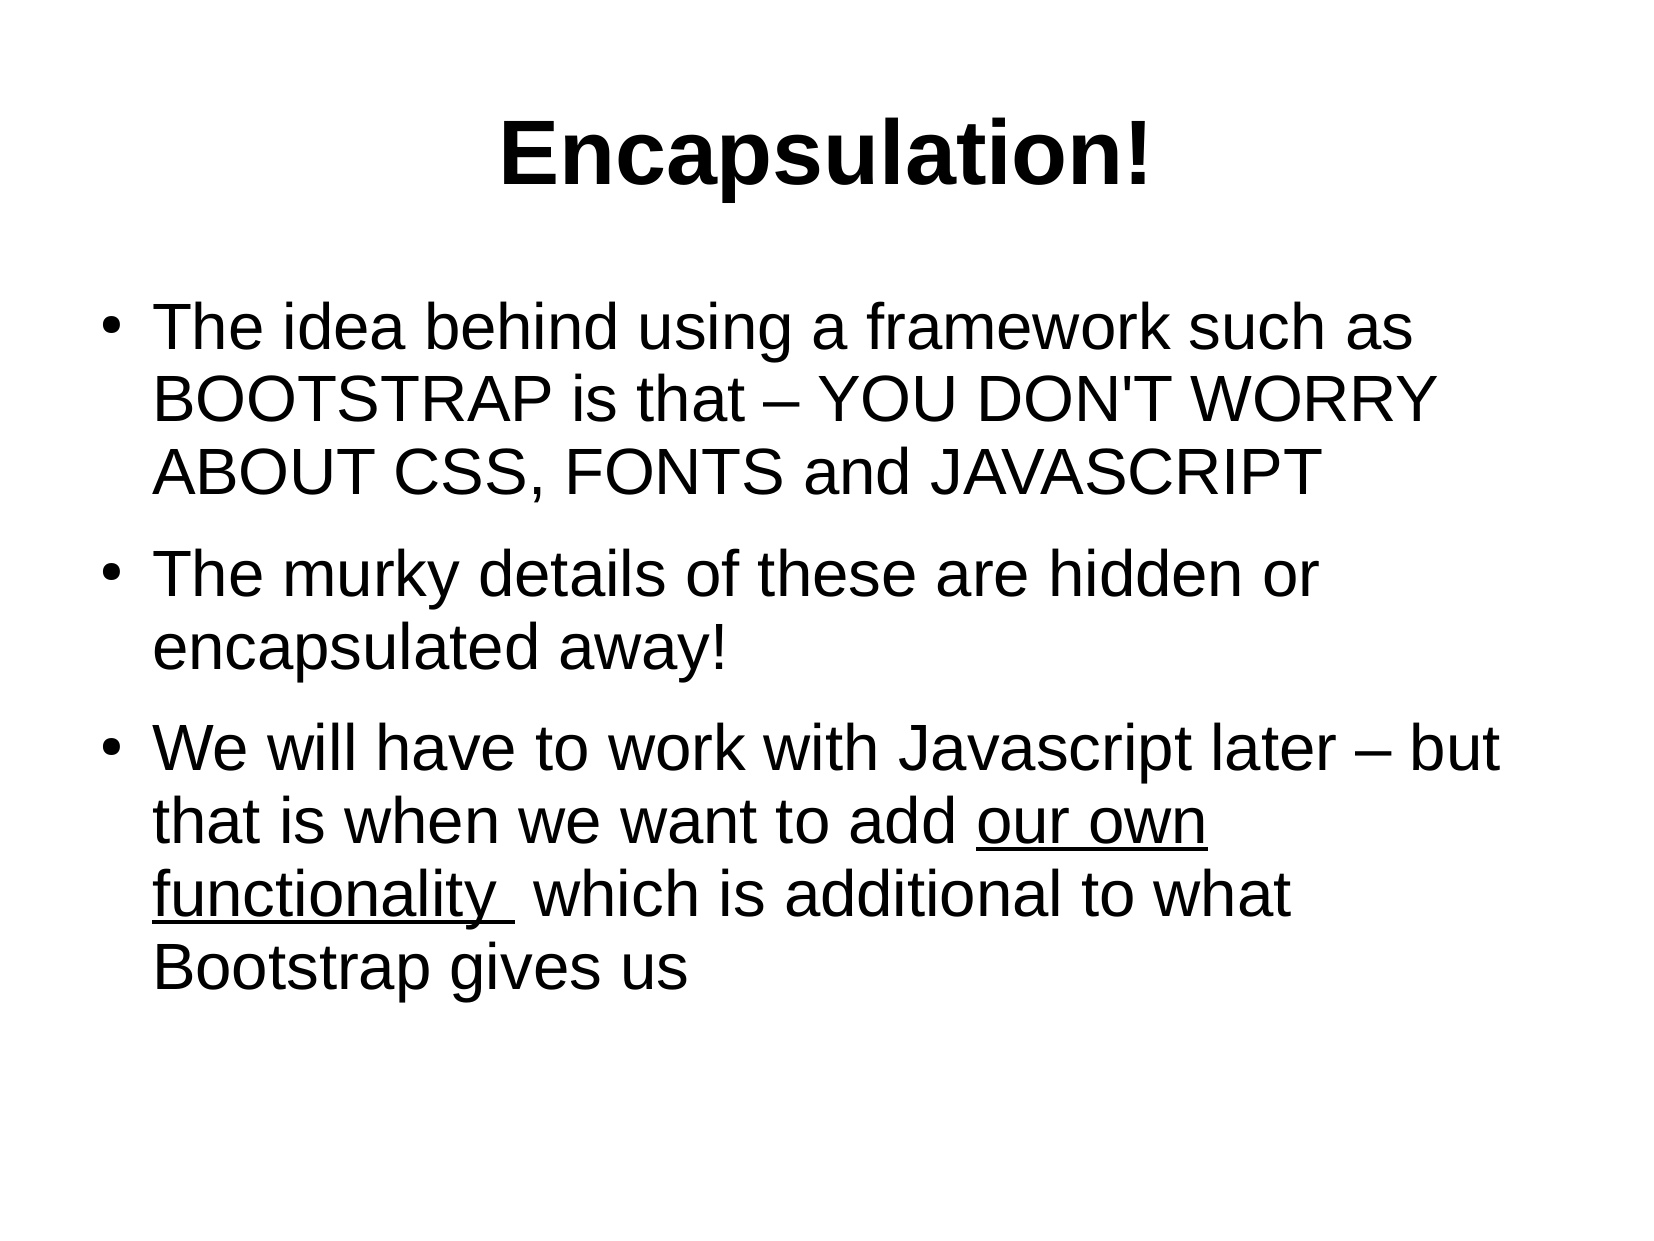

# Encapsulation!
The idea behind using a framework such as BOOTSTRAP is that – YOU DON'T WORRY ABOUT CSS, FONTS and JAVASCRIPT
The murky details of these are hidden or encapsulated away!
We will have to work with Javascript later – but that is when we want to add our own functionality which is additional to what Bootstrap gives us